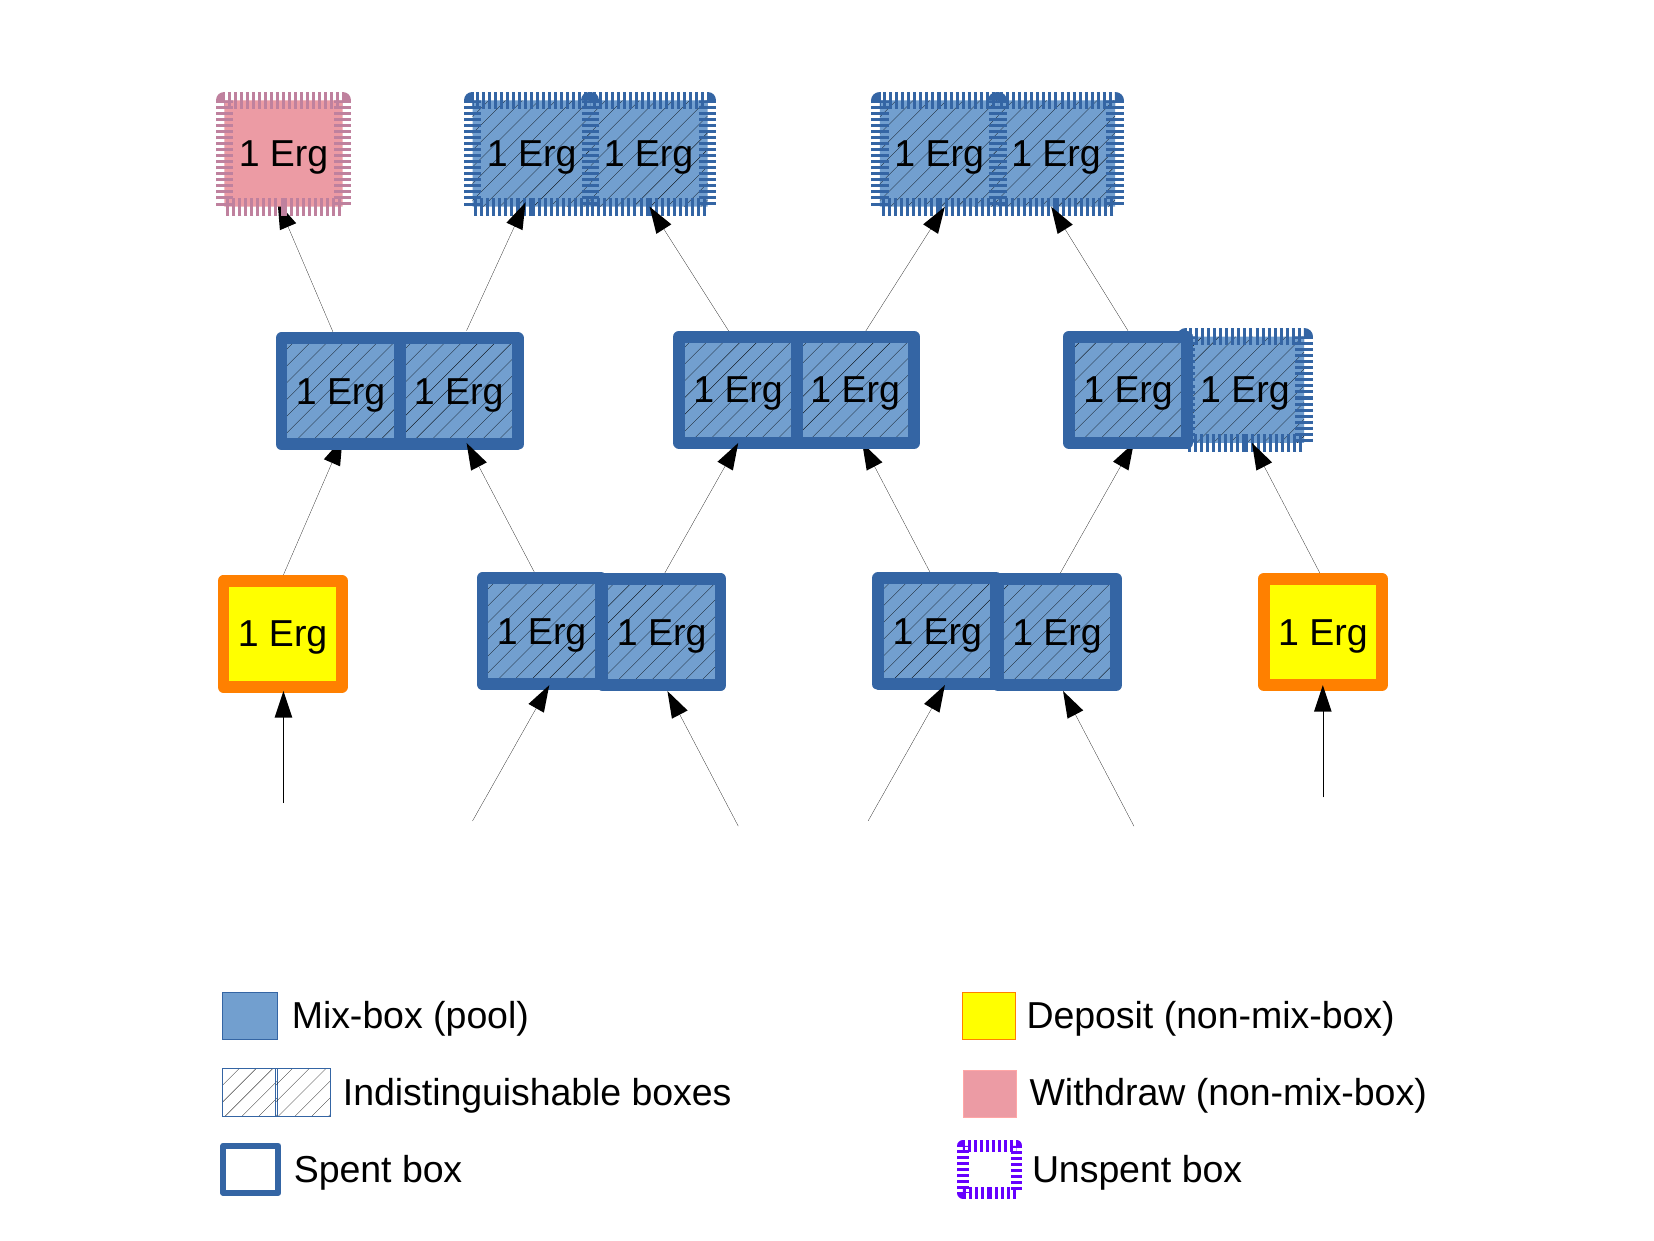

1 Erg
1 Erg
1 Erg
1 Erg
1 Erg
1 Erg
1 Erg
1 Erg
1 Erg
1 Erg
1 Erg
1 Erg
1 Erg
1 Erg
1 Erg
1 Erg
1 Erg
Mix-box (pool)
Deposit (non-mix-box)
 Indistinguishable boxes
Withdraw (non-mix-box)
Spent box
Unspent box